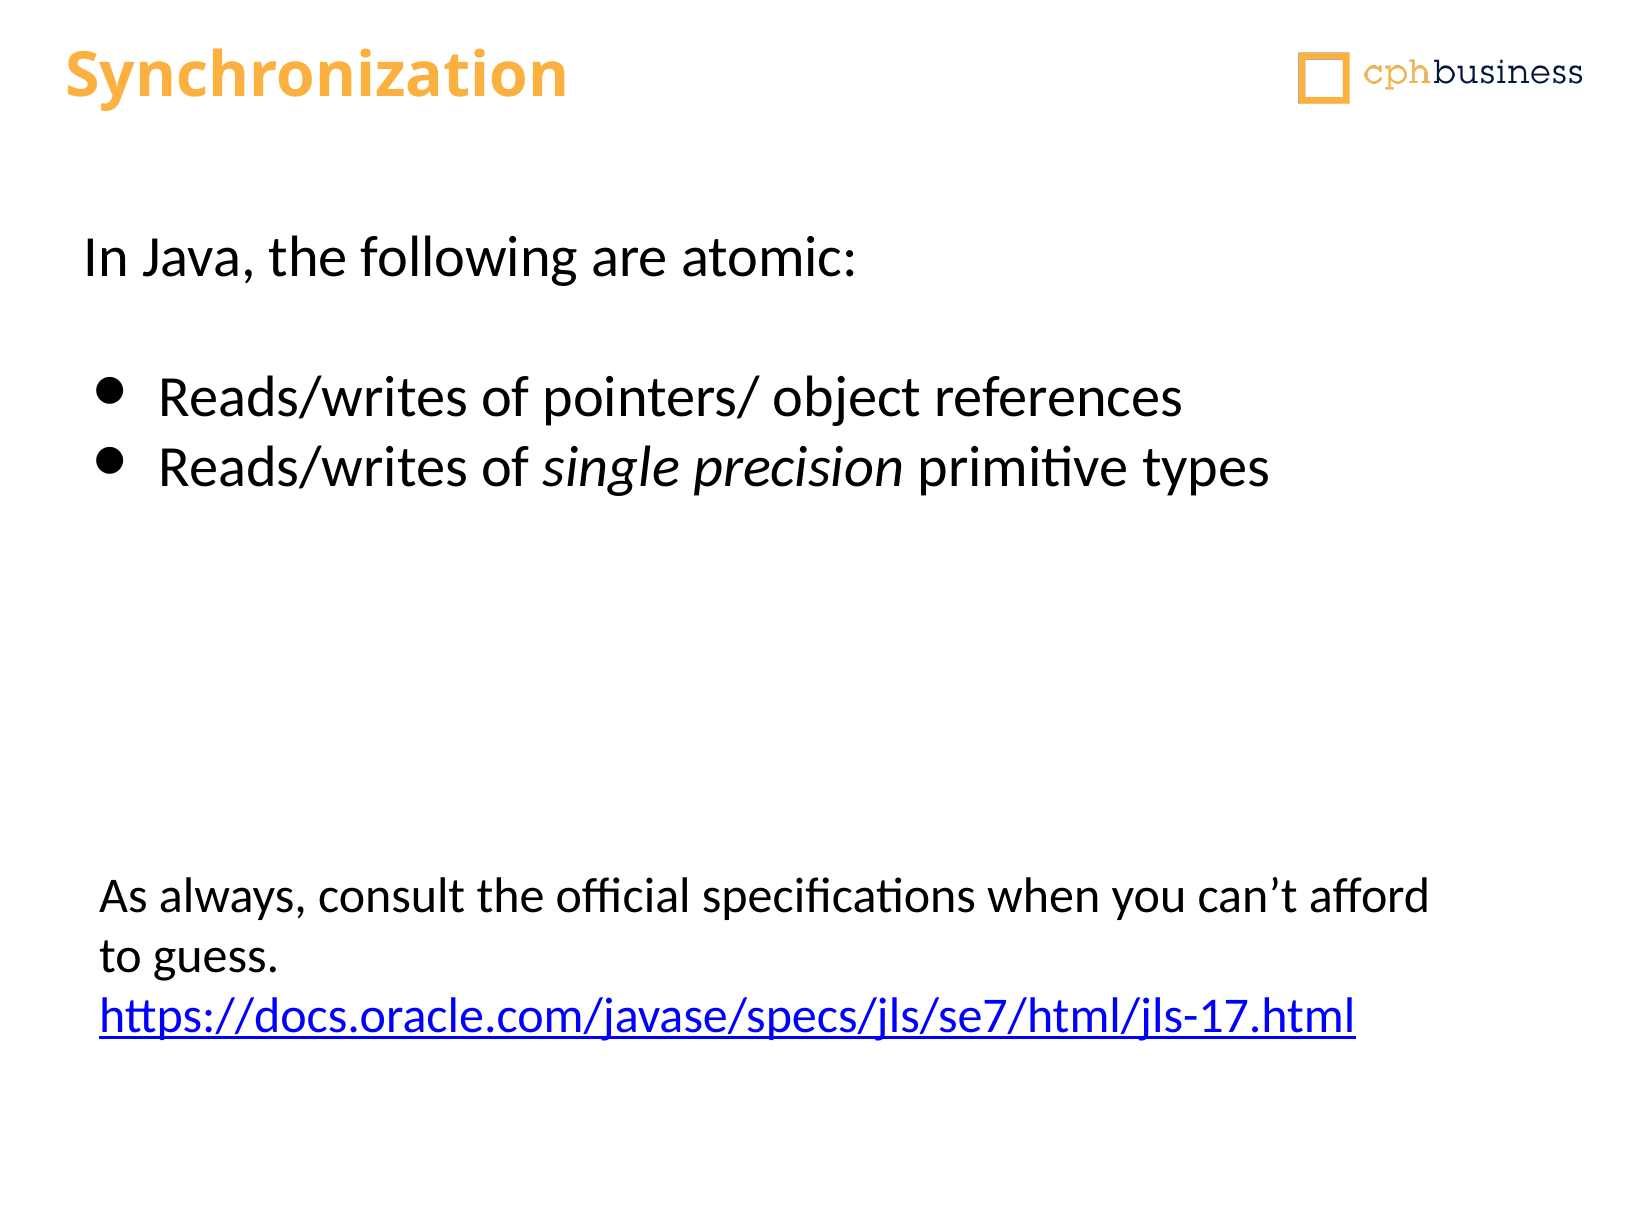

Synchronization
In Java, the following are atomic:
Reads/writes of pointers/ object references
Reads/writes of single precision primitive types
As always, consult the official specifications when you can’t afford to guess.
https://docs.oracle.com/javase/specs/jls/se7/html/jls-17.html